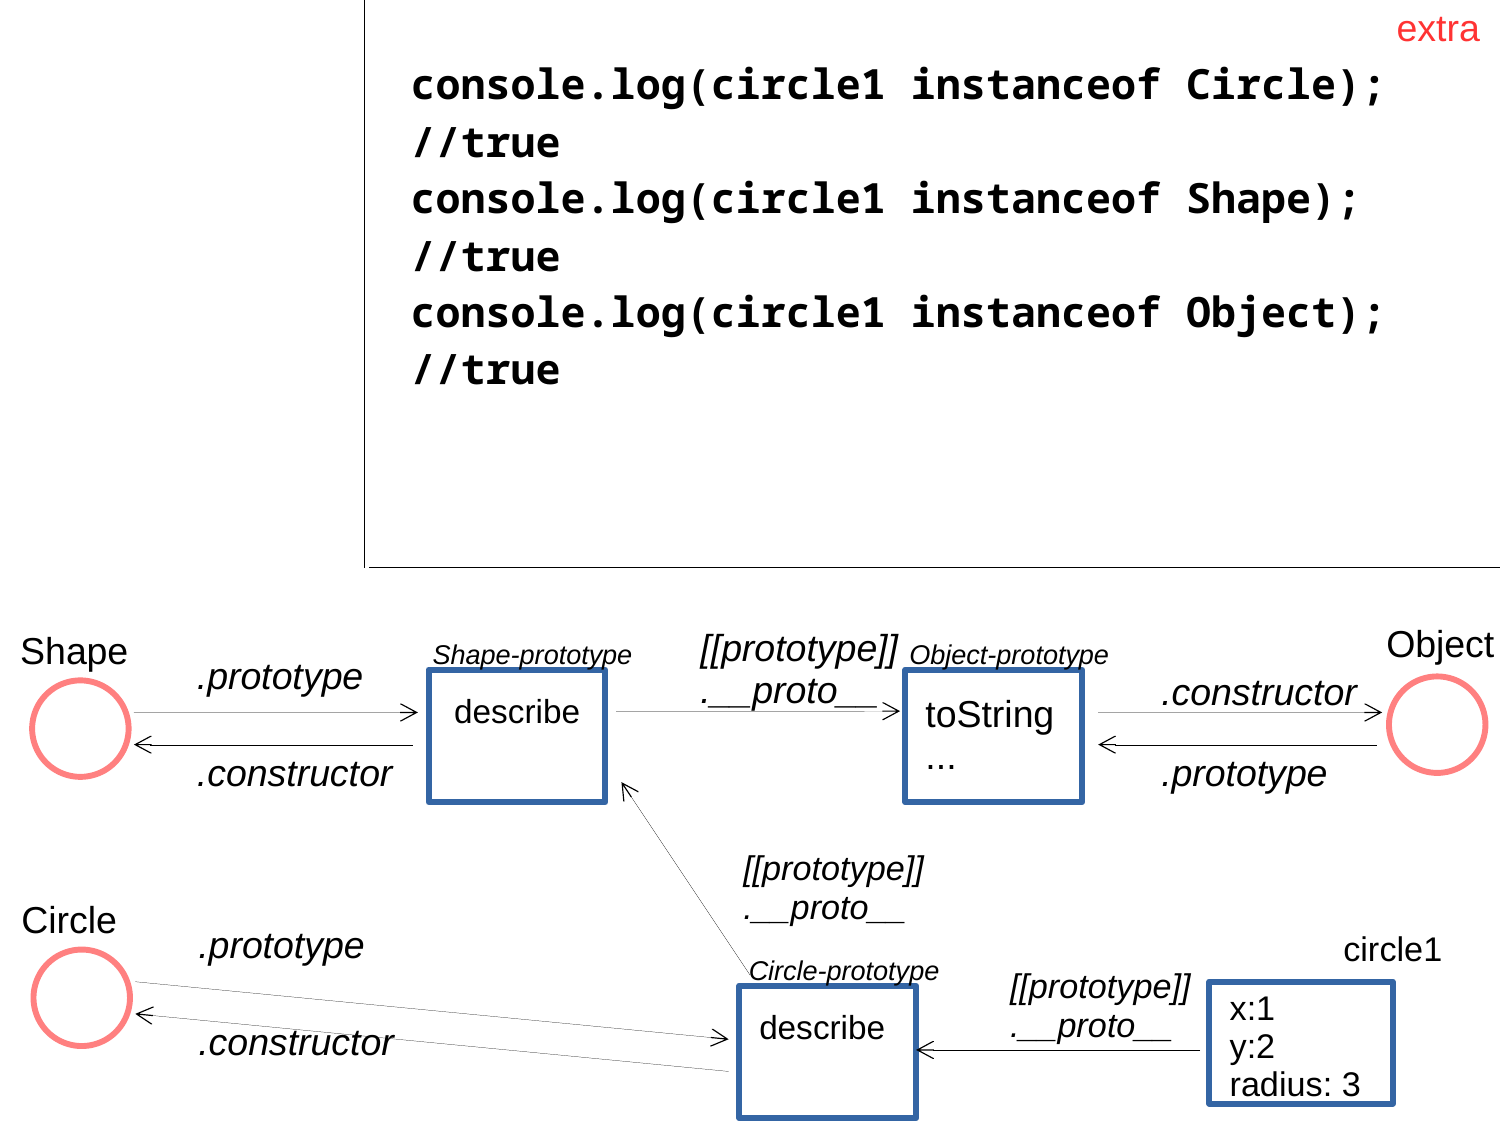

extra
console.log(circle1 instanceof Circle); //true
console.log(circle1 instanceof Shape); //true
console.log(circle1 instanceof Object); //true
Object
[[prototype]]
.__proto__
Shape
Shape-prototype
Object-prototype
.prototype
.constructor
describe
toString
...
.constructor
.prototype
[[prototype]]
.__proto__
Circle
.prototype
circle1
Circle-prototype
[[prototype]]
.__proto__
x:1
y:2
radius: 3
describe
.constructor